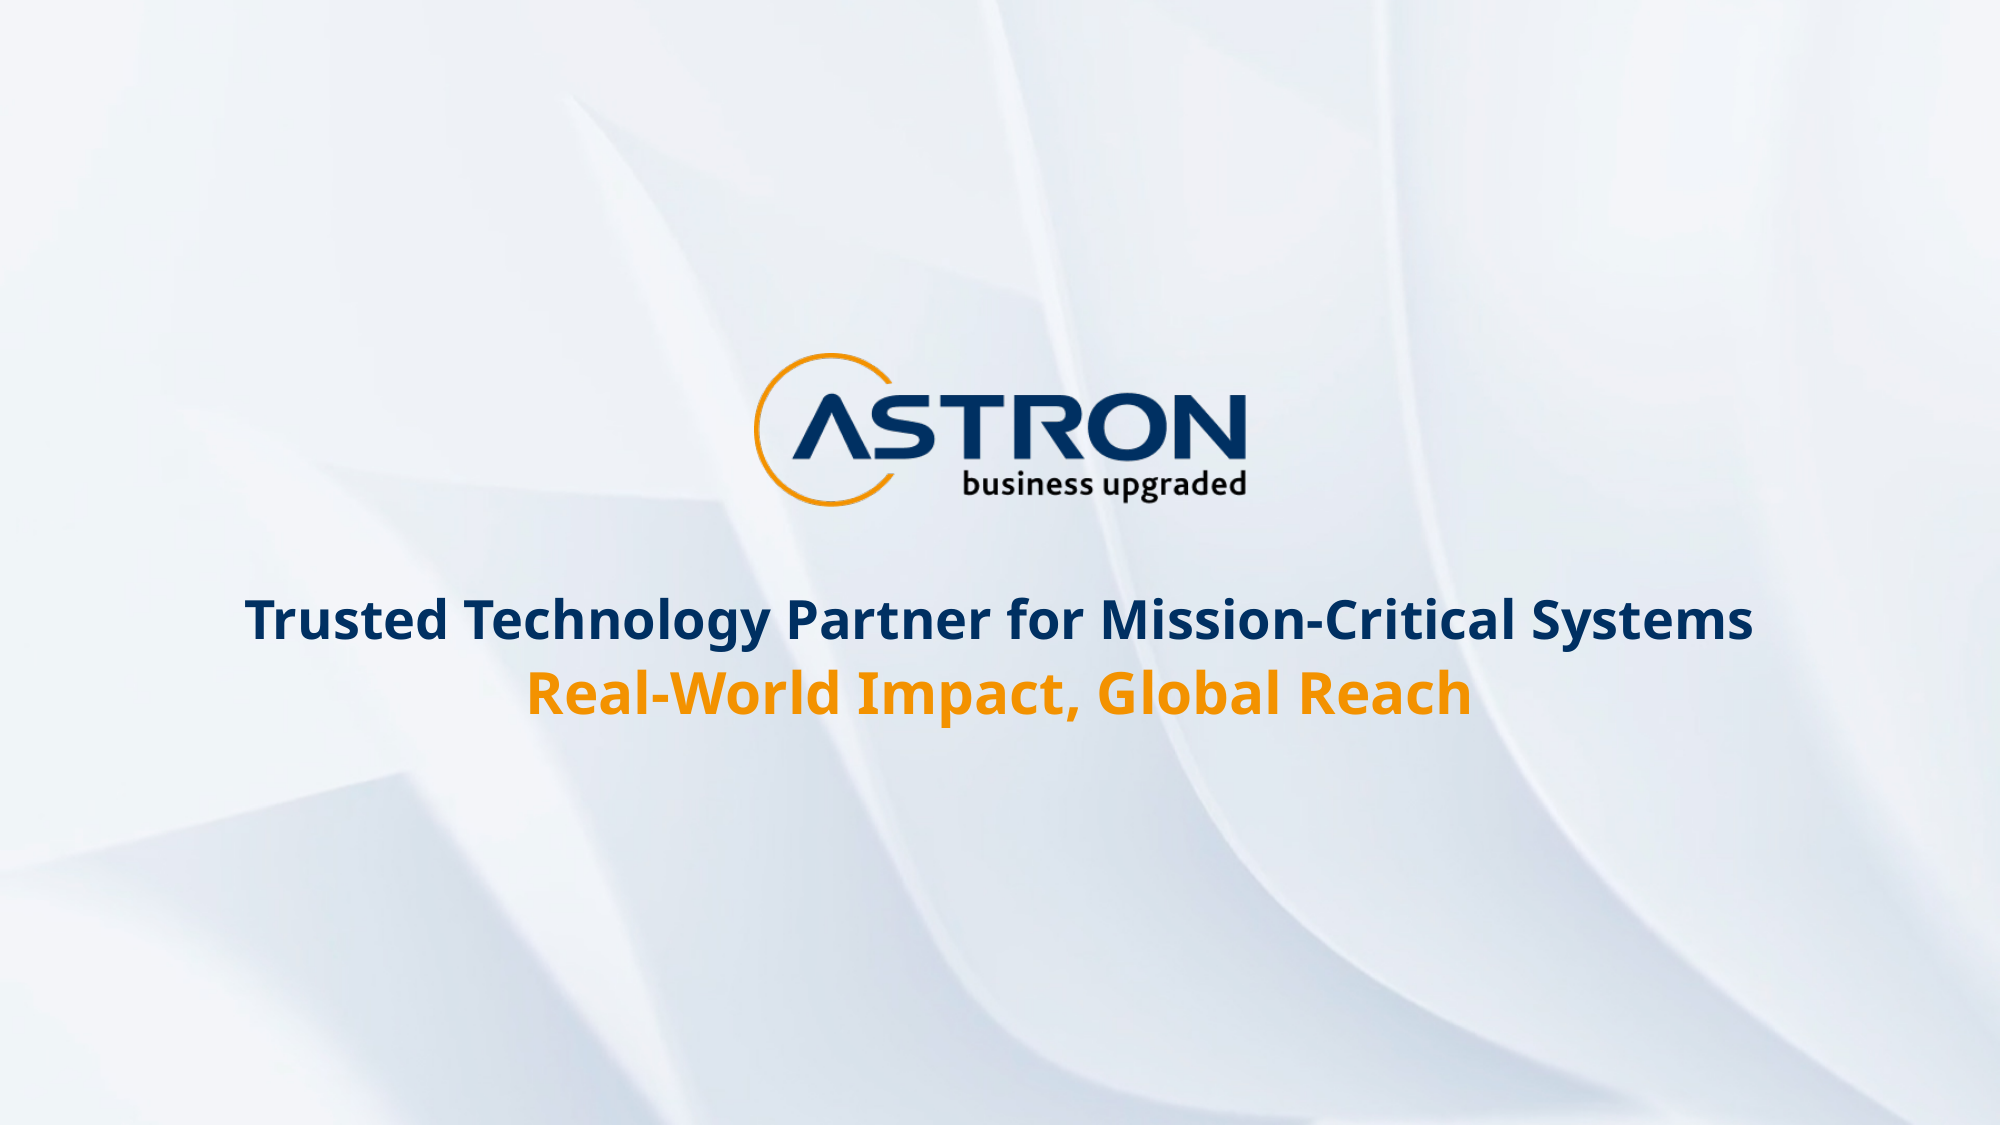

# Trusted Technology Partner for Mission-Critical Systems
Real-World Impact, Global Reach